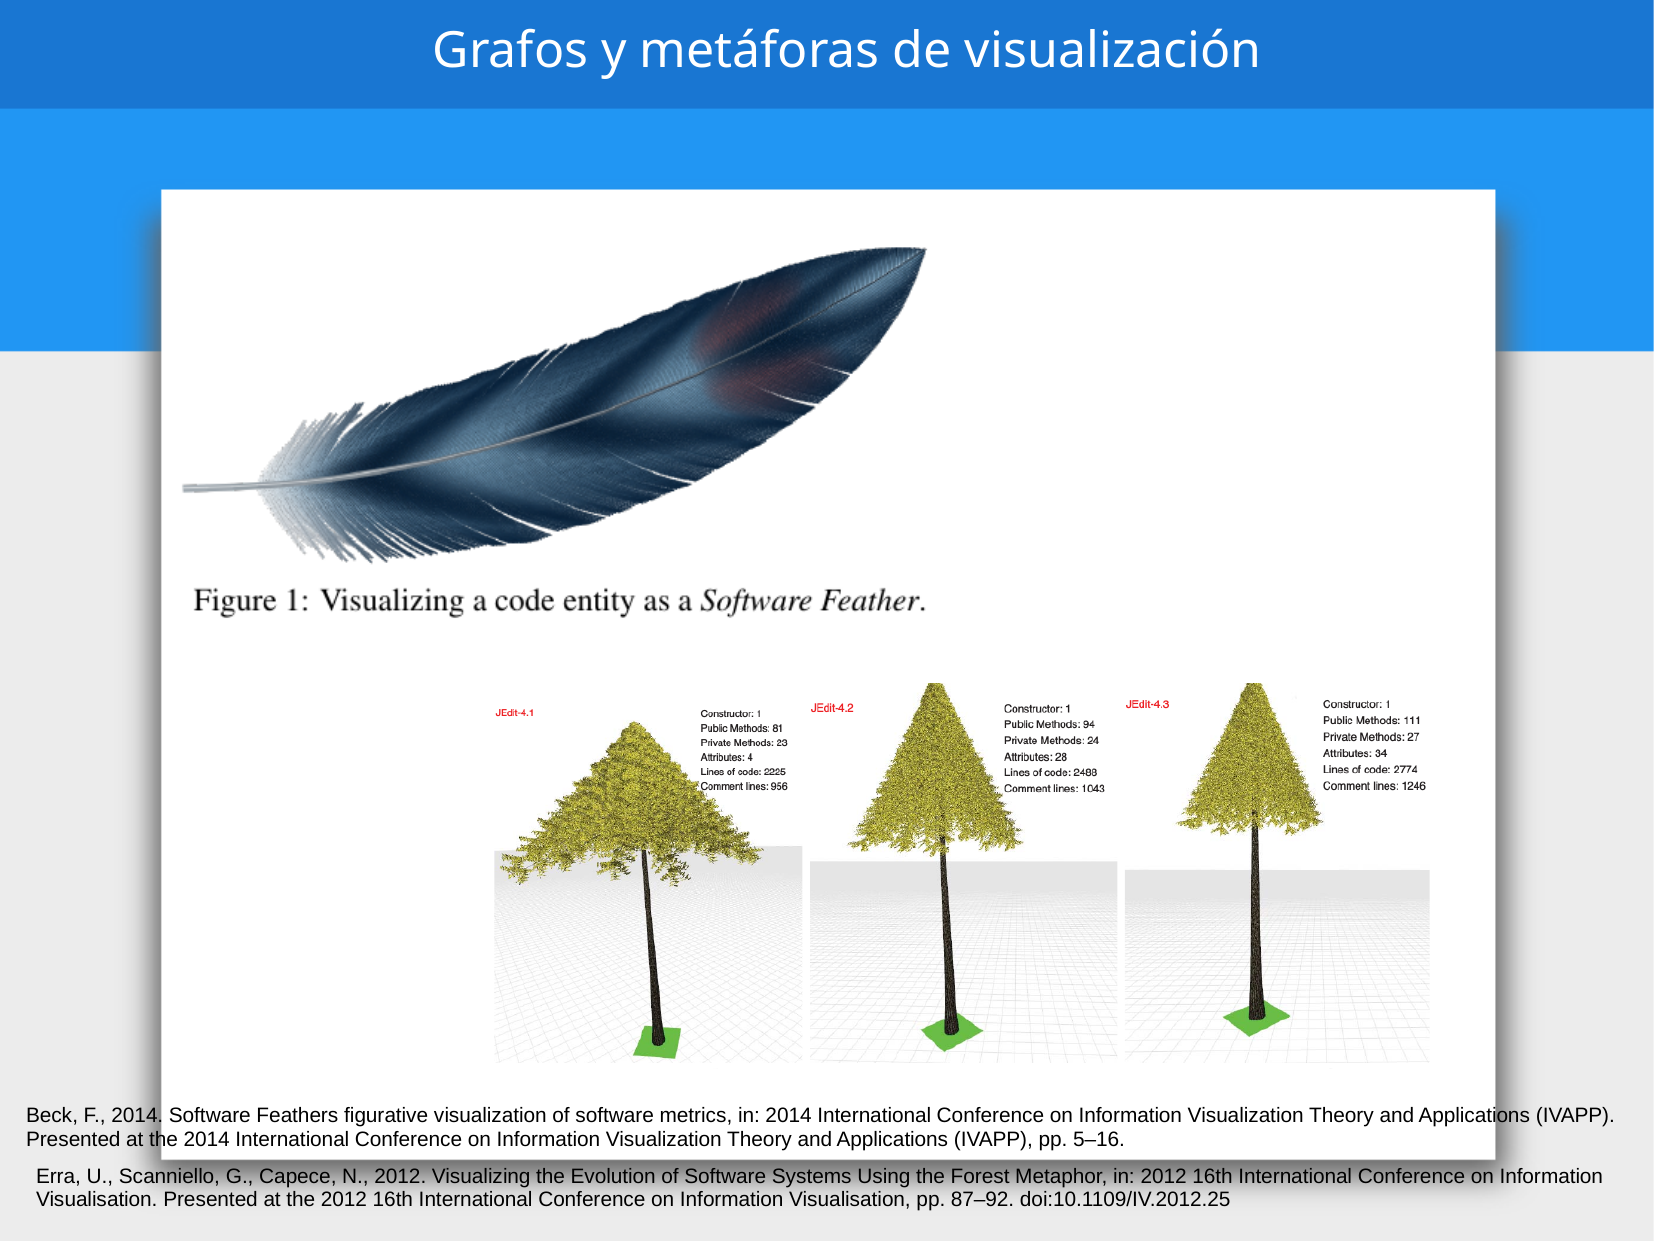

# Grafos y metáforas de visualización
Beck, F., 2014. Software Feathers figurative visualization of software metrics, in: 2014 International Conference on Information Visualization Theory and Applications (IVAPP). Presented at the 2014 International Conference on Information Visualization Theory and Applications (IVAPP), pp. 5–16.
Erra, U., Scanniello, G., Capece, N., 2012. Visualizing the Evolution of Software Systems Using the Forest Metaphor, in: 2012 16th International Conference on Information Visualisation. Presented at the 2012 16th International Conference on Information Visualisation, pp. 87–92. doi:10.1109/IV.2012.25